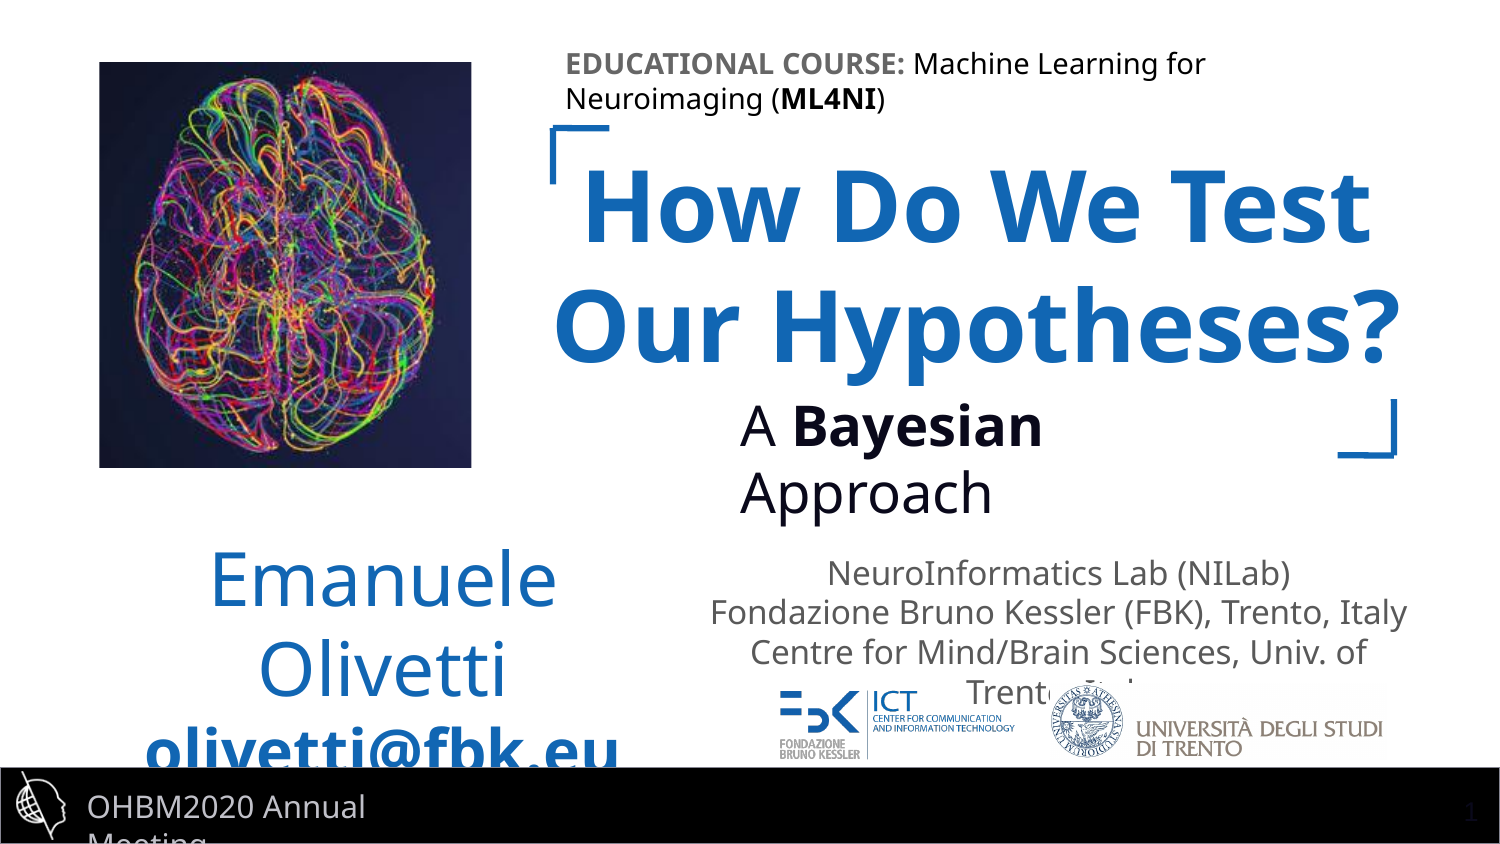

EDUCATIONAL COURSE: Machine Learning for Neuroimaging (ML4NI)
How Do We Test Our Hypotheses?
A Bayesian Approach
Emanuele Olivetti
olivetti@fbk.eu
NeuroInformatics Lab (NILab)
Fondazione Bruno Kessler (FBK), Trento, Italy
Centre for Mind/Brain Sciences, Univ. of Trento, Italy
OHBM2020 Annual Meeting